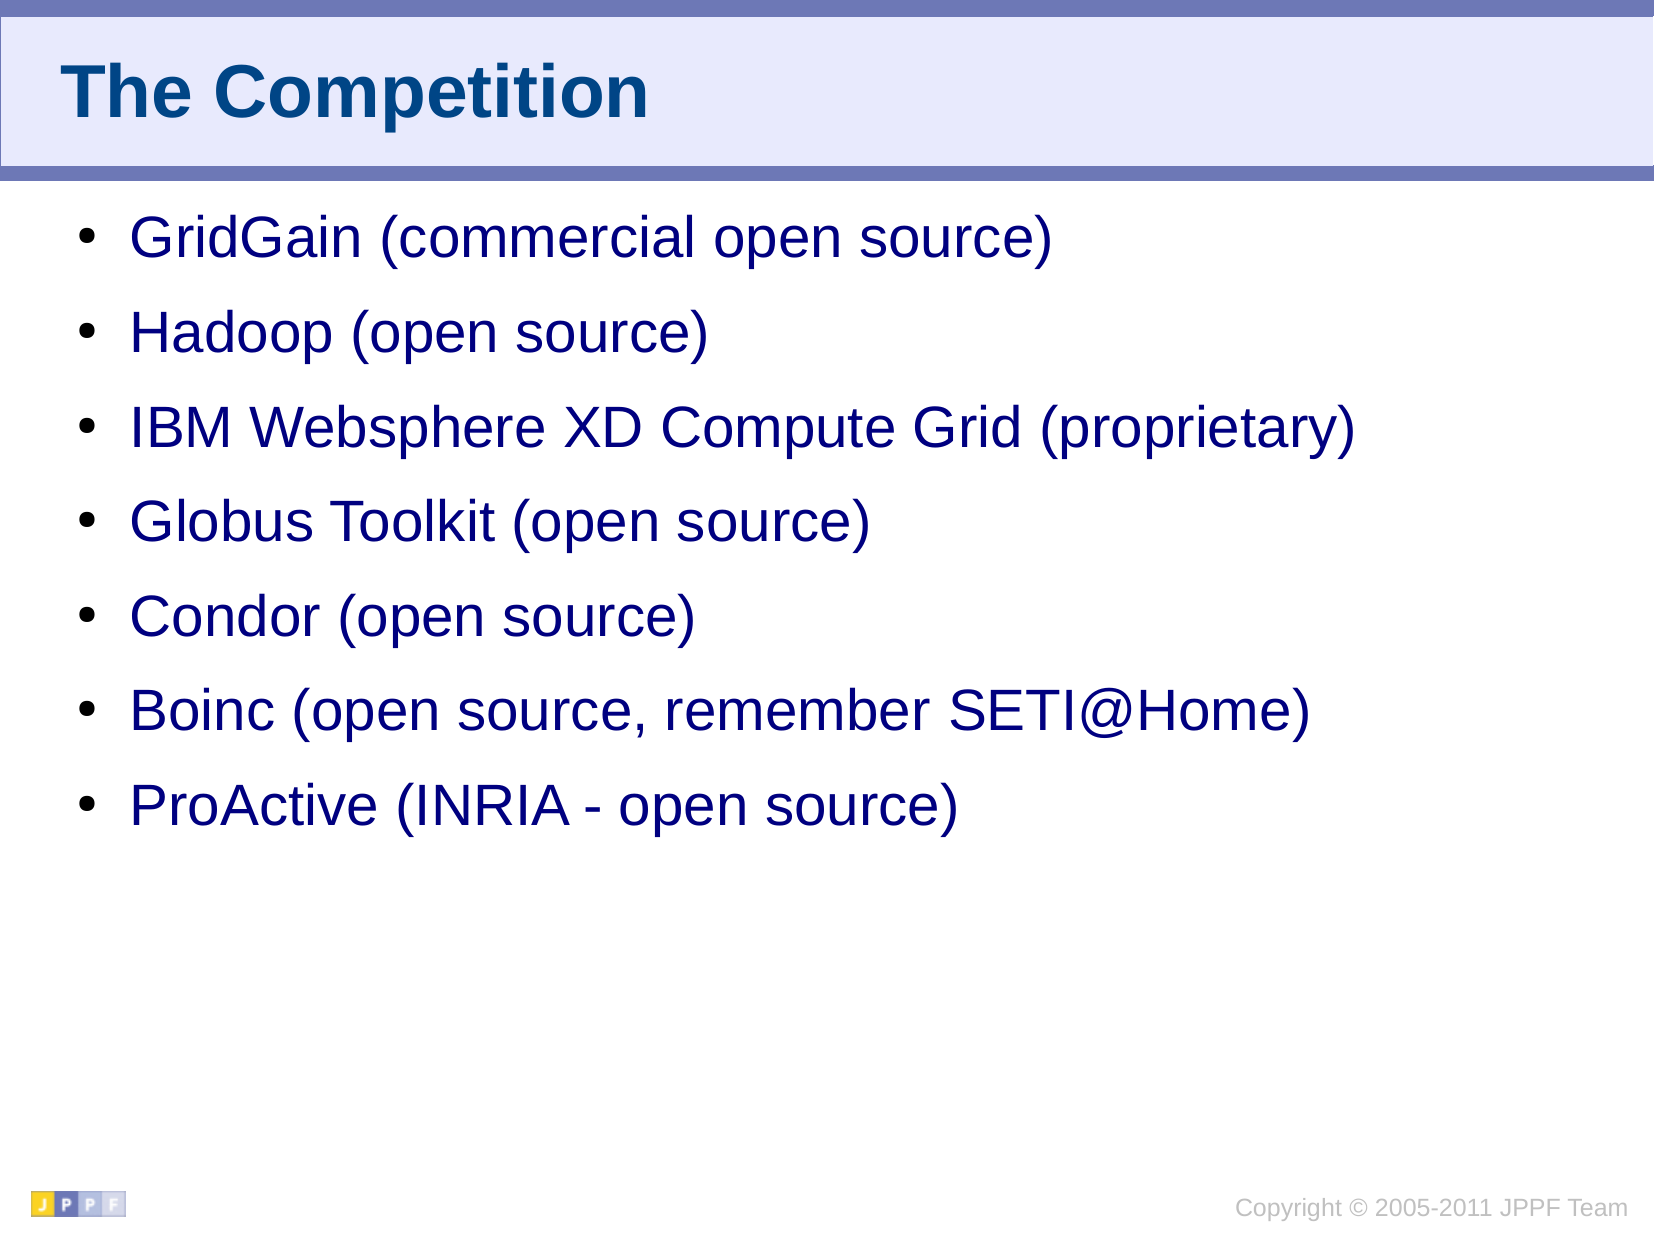

# The Competition
GridGain (commercial open source)
Hadoop (open source)
IBM Websphere XD Compute Grid (proprietary)
Globus Toolkit (open source)
Condor (open source)
Boinc (open source, remember SETI@Home)
ProActive (INRIA - open source)